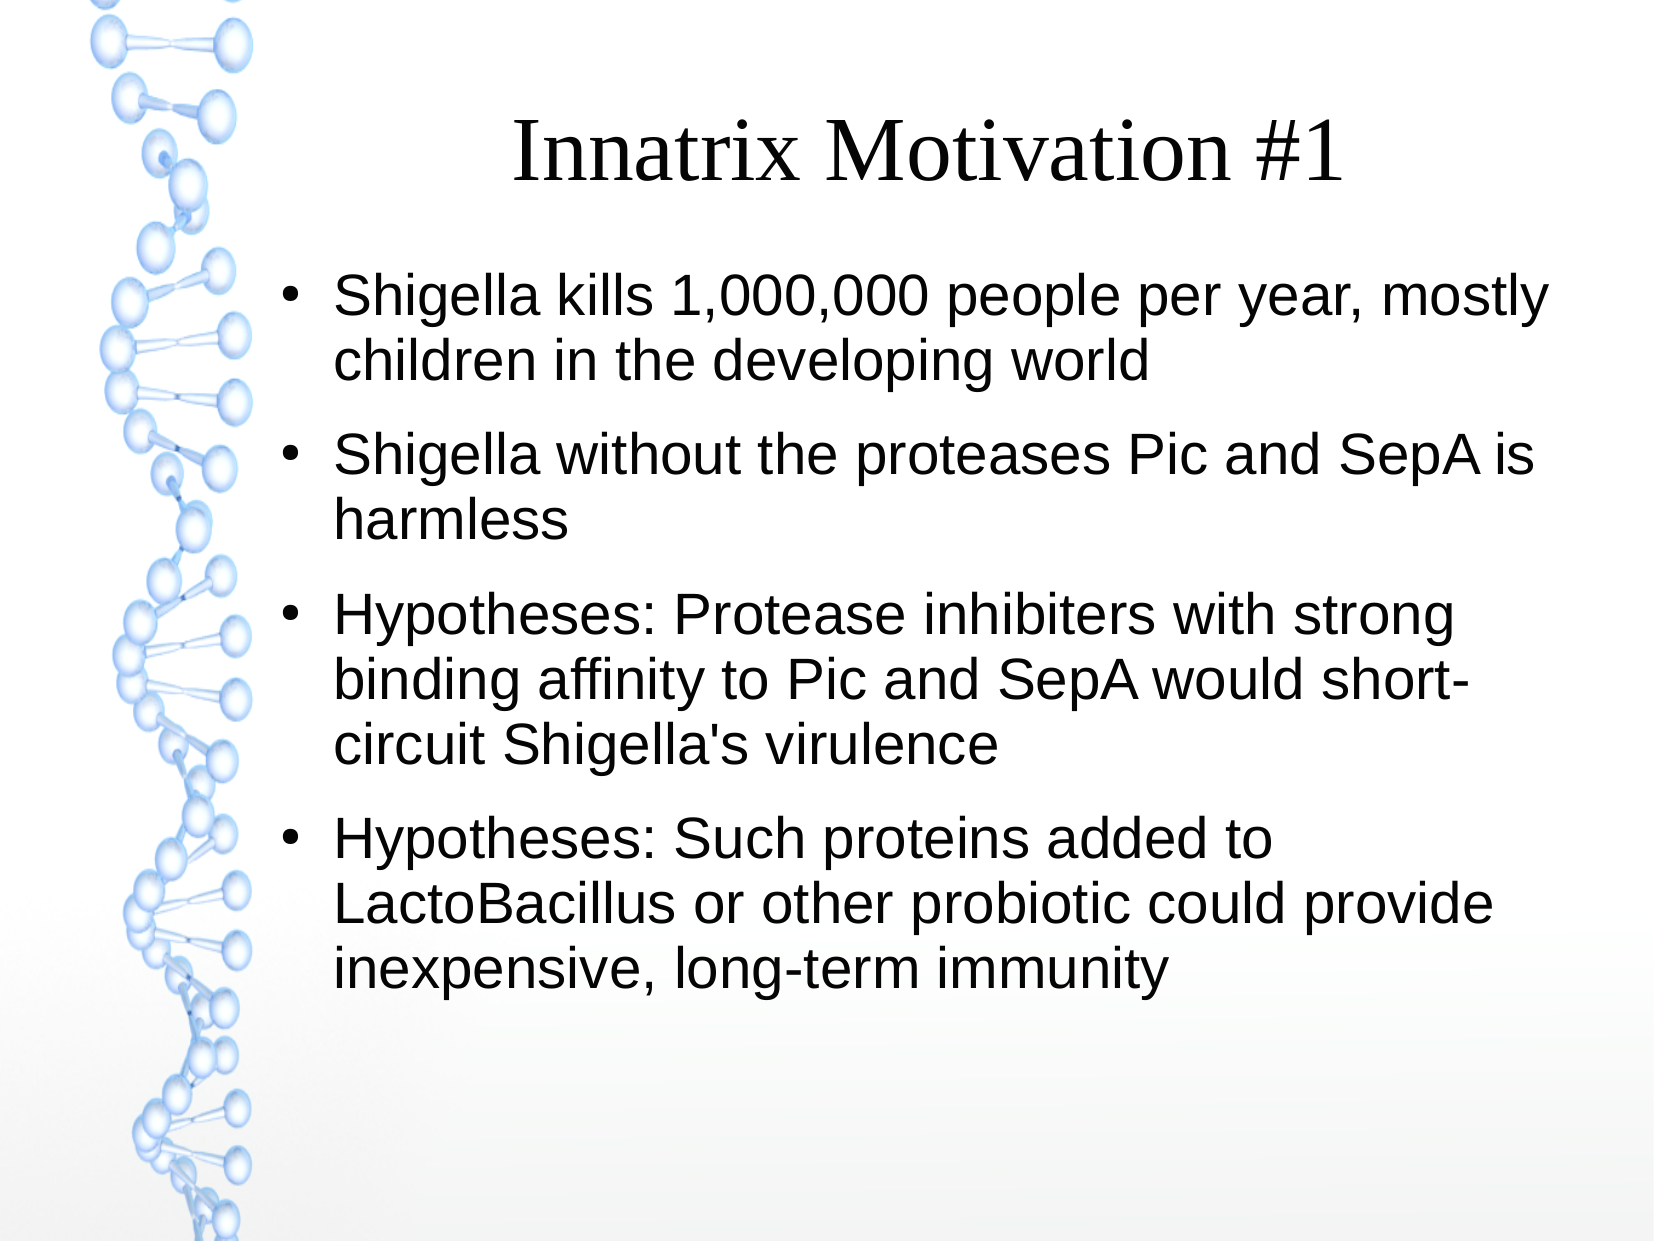

# Innatrix Motivation #1
Shigella kills 1,000,000 people per year, mostly children in the developing world
Shigella without the proteases Pic and SepA is harmless
Hypotheses: Protease inhibiters with strong binding affinity to Pic and SepA would short-circuit Shigella's virulence
Hypotheses: Such proteins added to LactoBacillus or other probiotic could provide inexpensive, long-term immunity